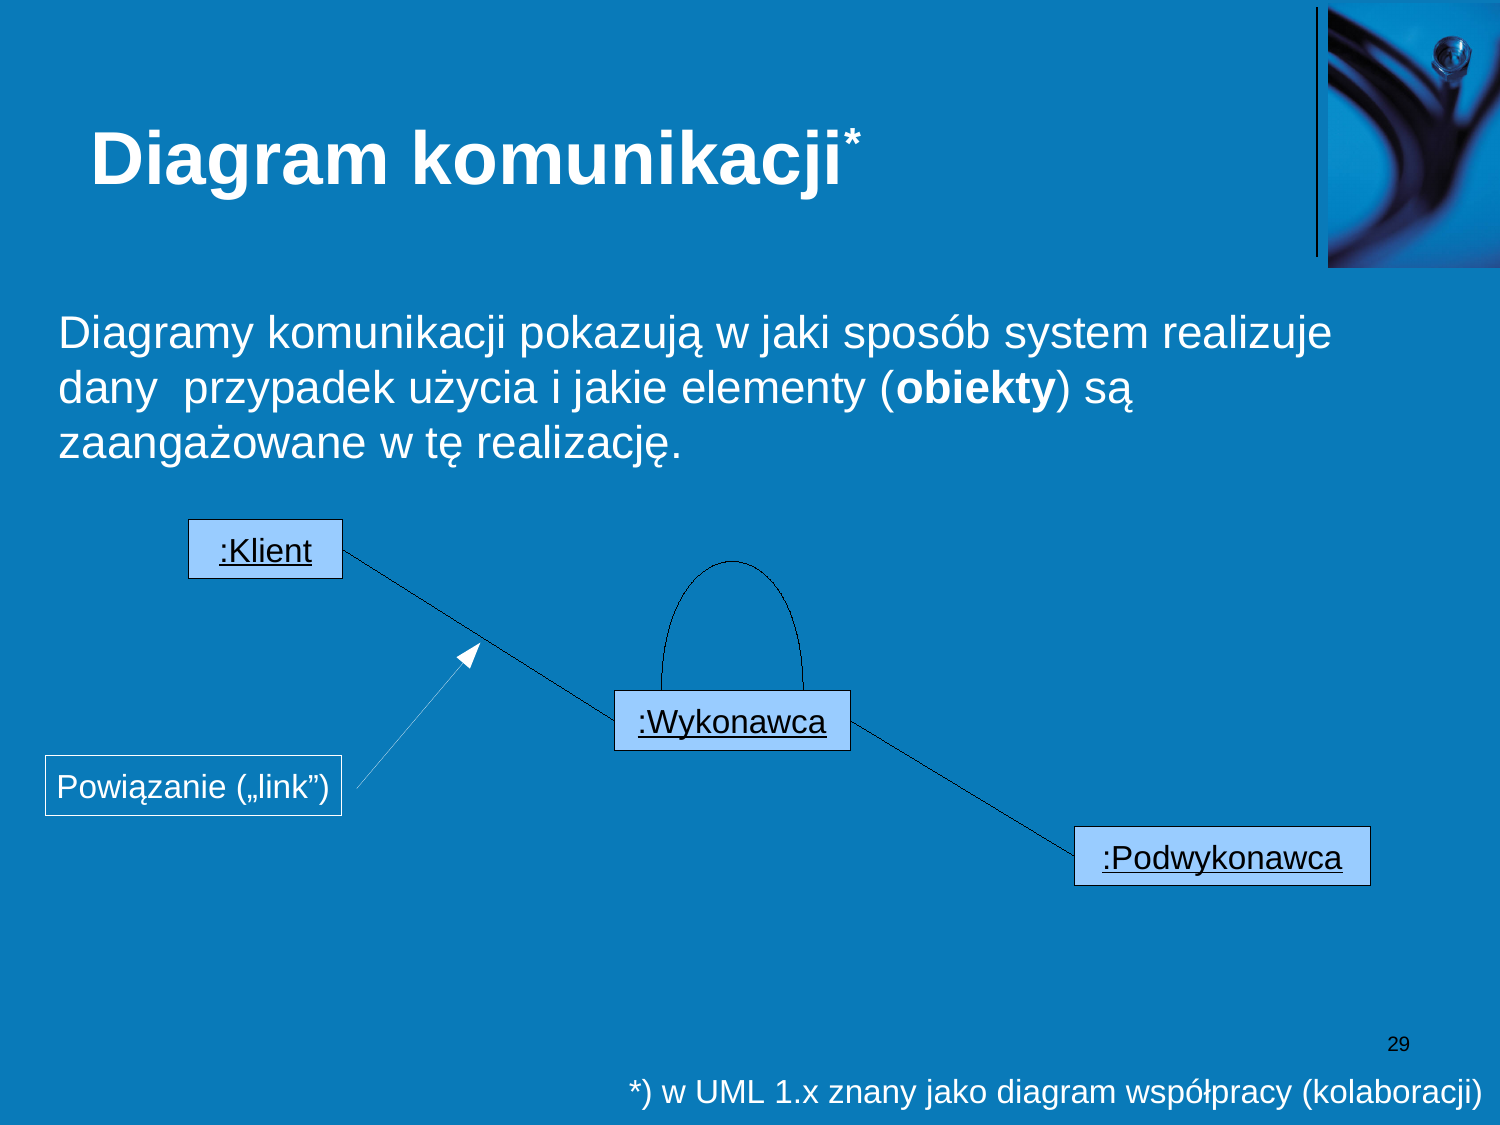

# Diagram komunikacji*
Diagramy komunikacji pokazują w jaki sposób system realizuje dany przypadek użycia i jakie elementy (obiekty) są zaangażowane w tę realizację.
:Klient
:Wykonawca
:Podwykonawca
Powiązanie („link”)
29
*) w UML 1.x znany jako diagram współpracy (kolaboracji)